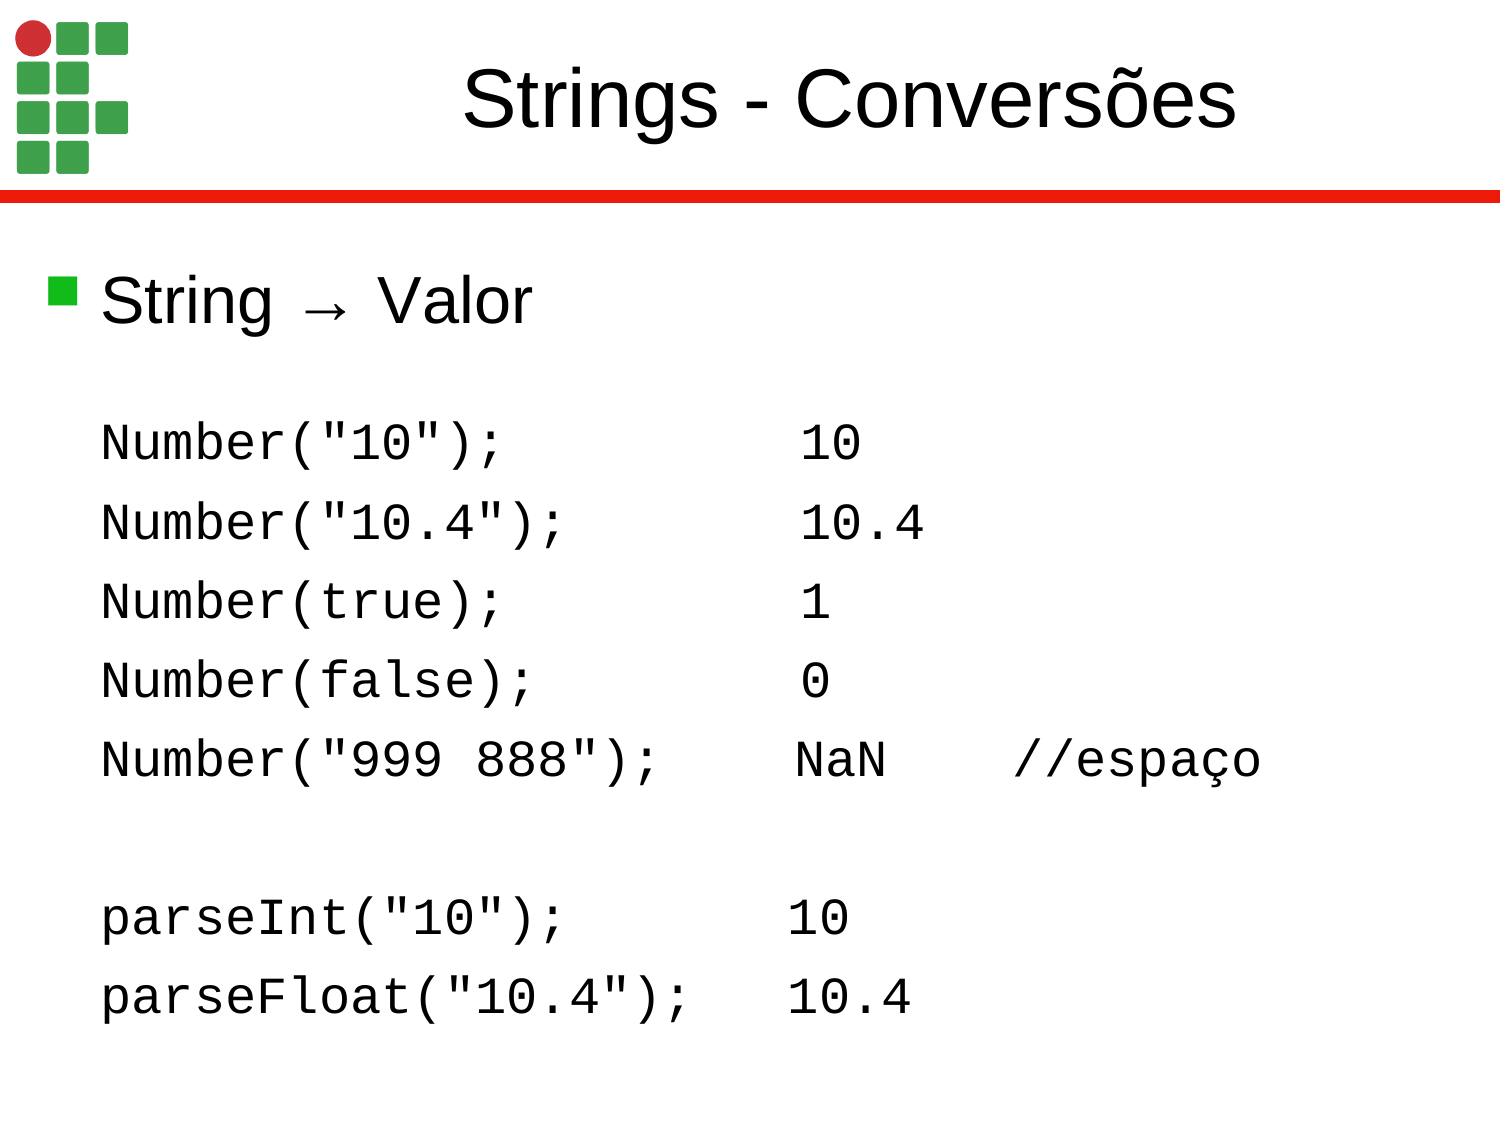

# Strings - Conversões
String → Valor
Number("10");	 10
Number("10.4");	 10.4
Number(true);	 1
Number(false);	 0
Number("999 888");	NaN //espaço
parseInt("10"); 10
parseFloat("10.4"); 10.4